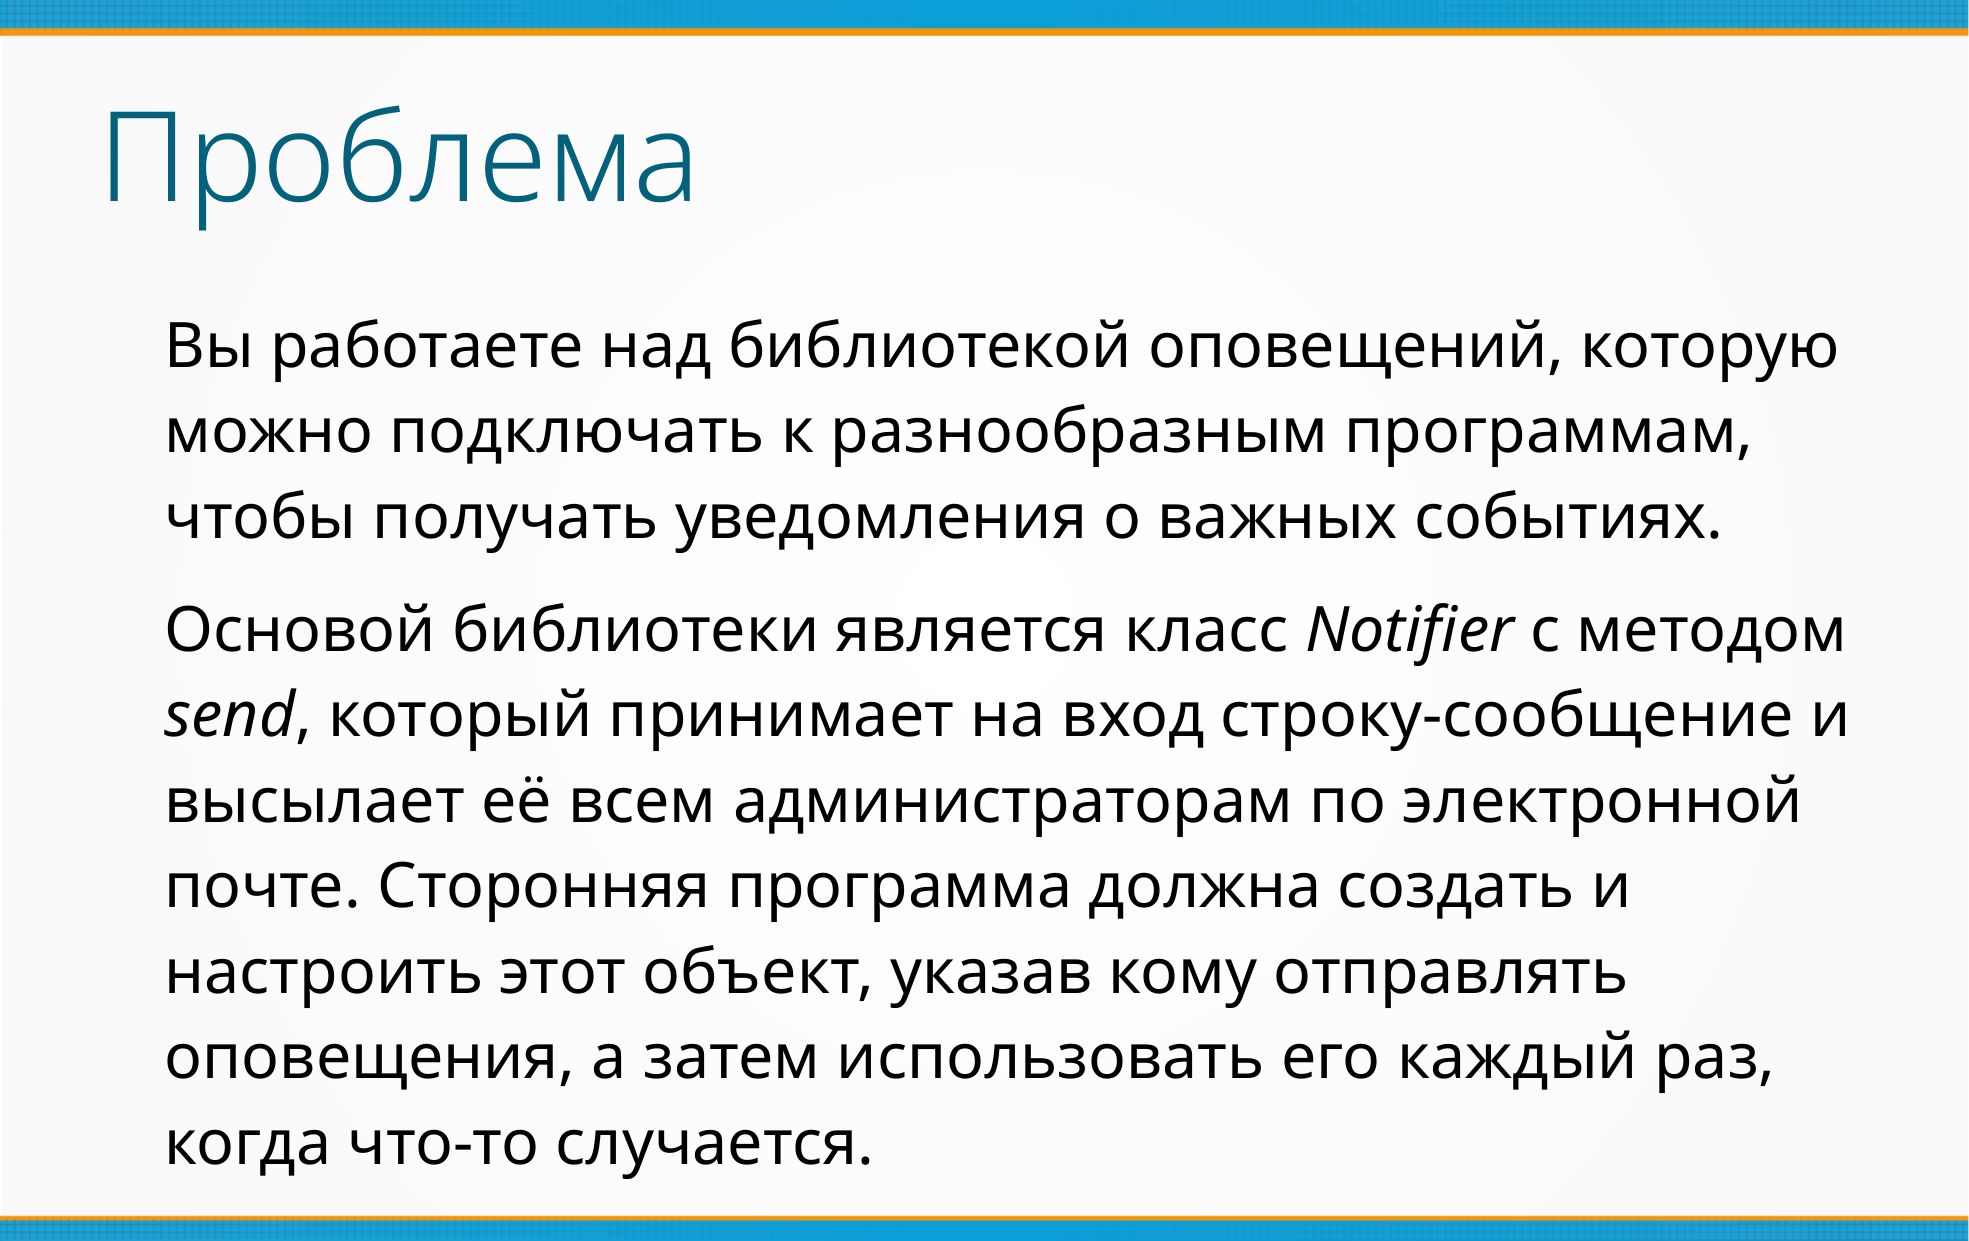

# Проблема
Вы работаете над библиотекой оповещений, которую можно подключать к разнообразным программам, чтобы получать уведомления о важных событиях.
Основой библиотеки является класс Notifier с методом send, который принимает на вход строку-сообщение и высылает её всем администраторам по электронной почте. Сторонняя программа должна создать и настроить этот объект, указав кому отправлять оповещения, а затем использовать его каждый раз, когда что-то случается.